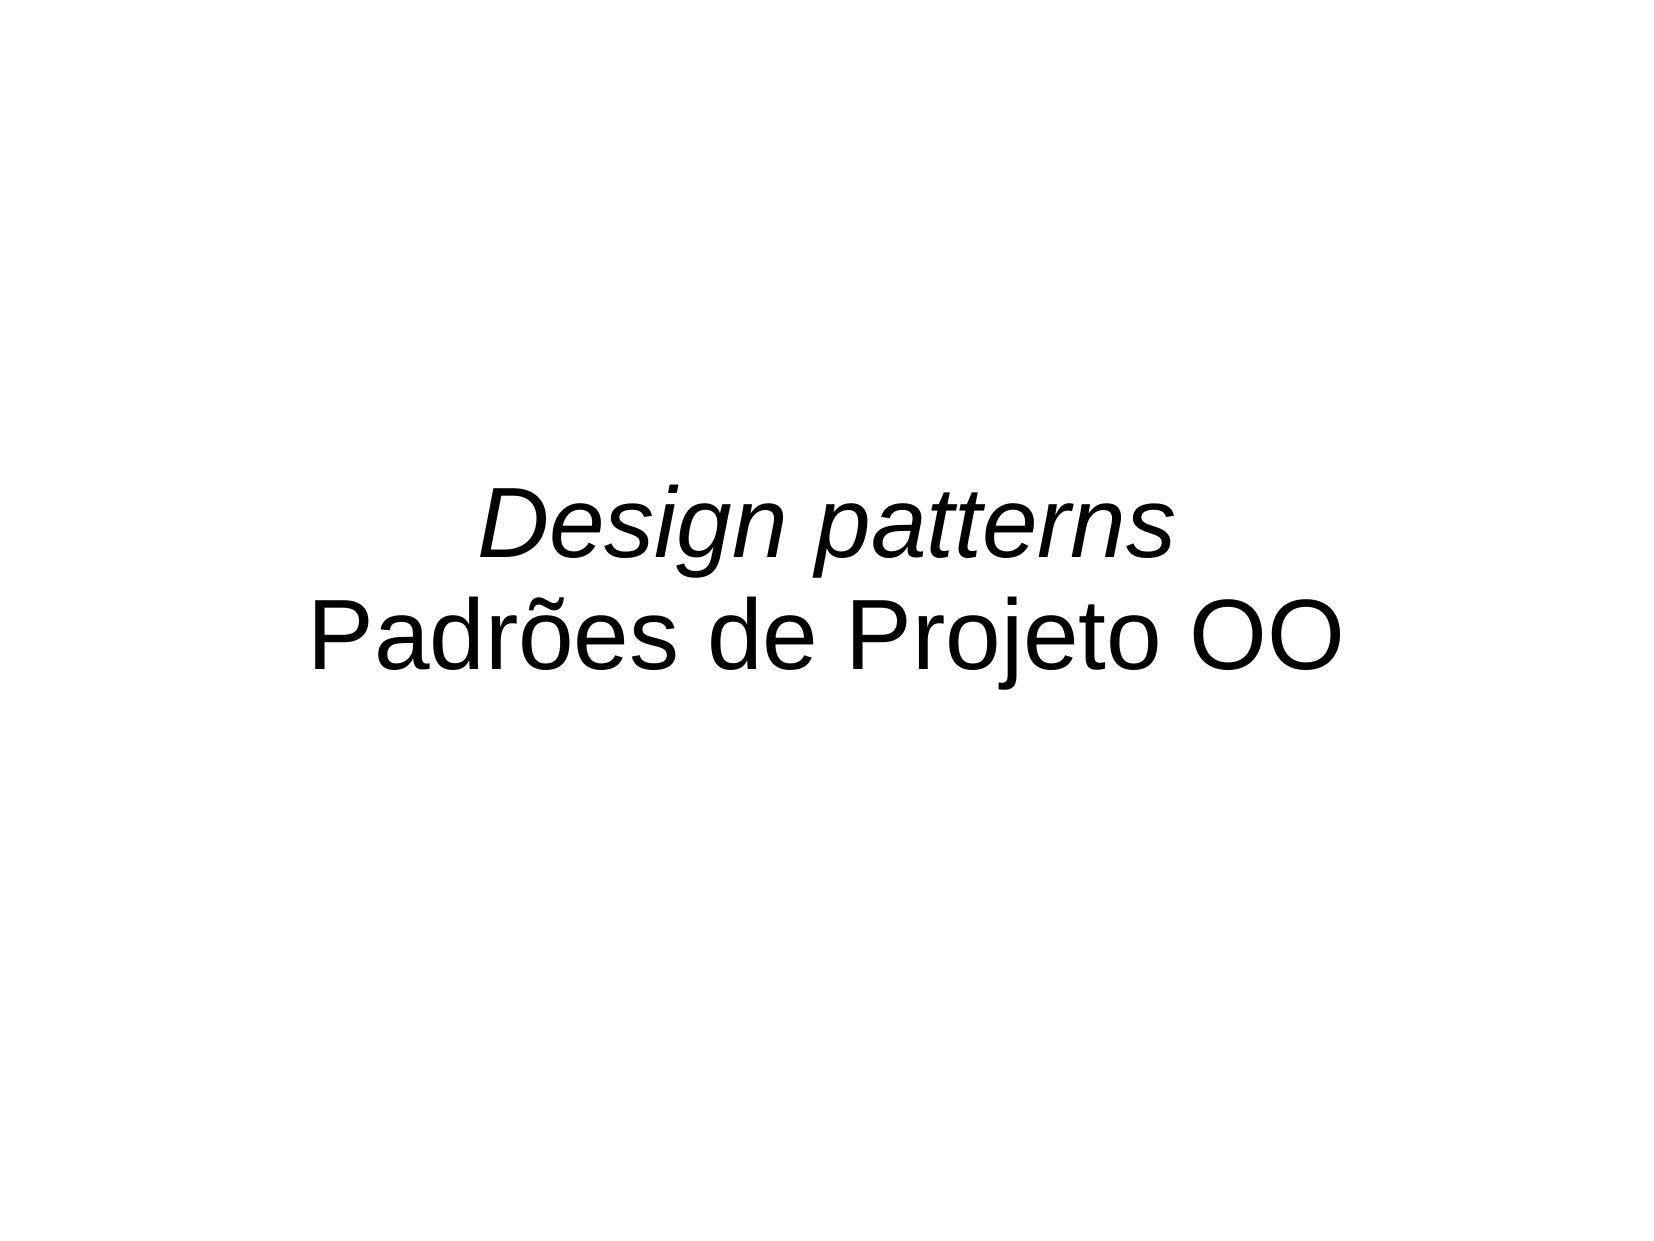

# Design patterns
Padrões de Projeto OO